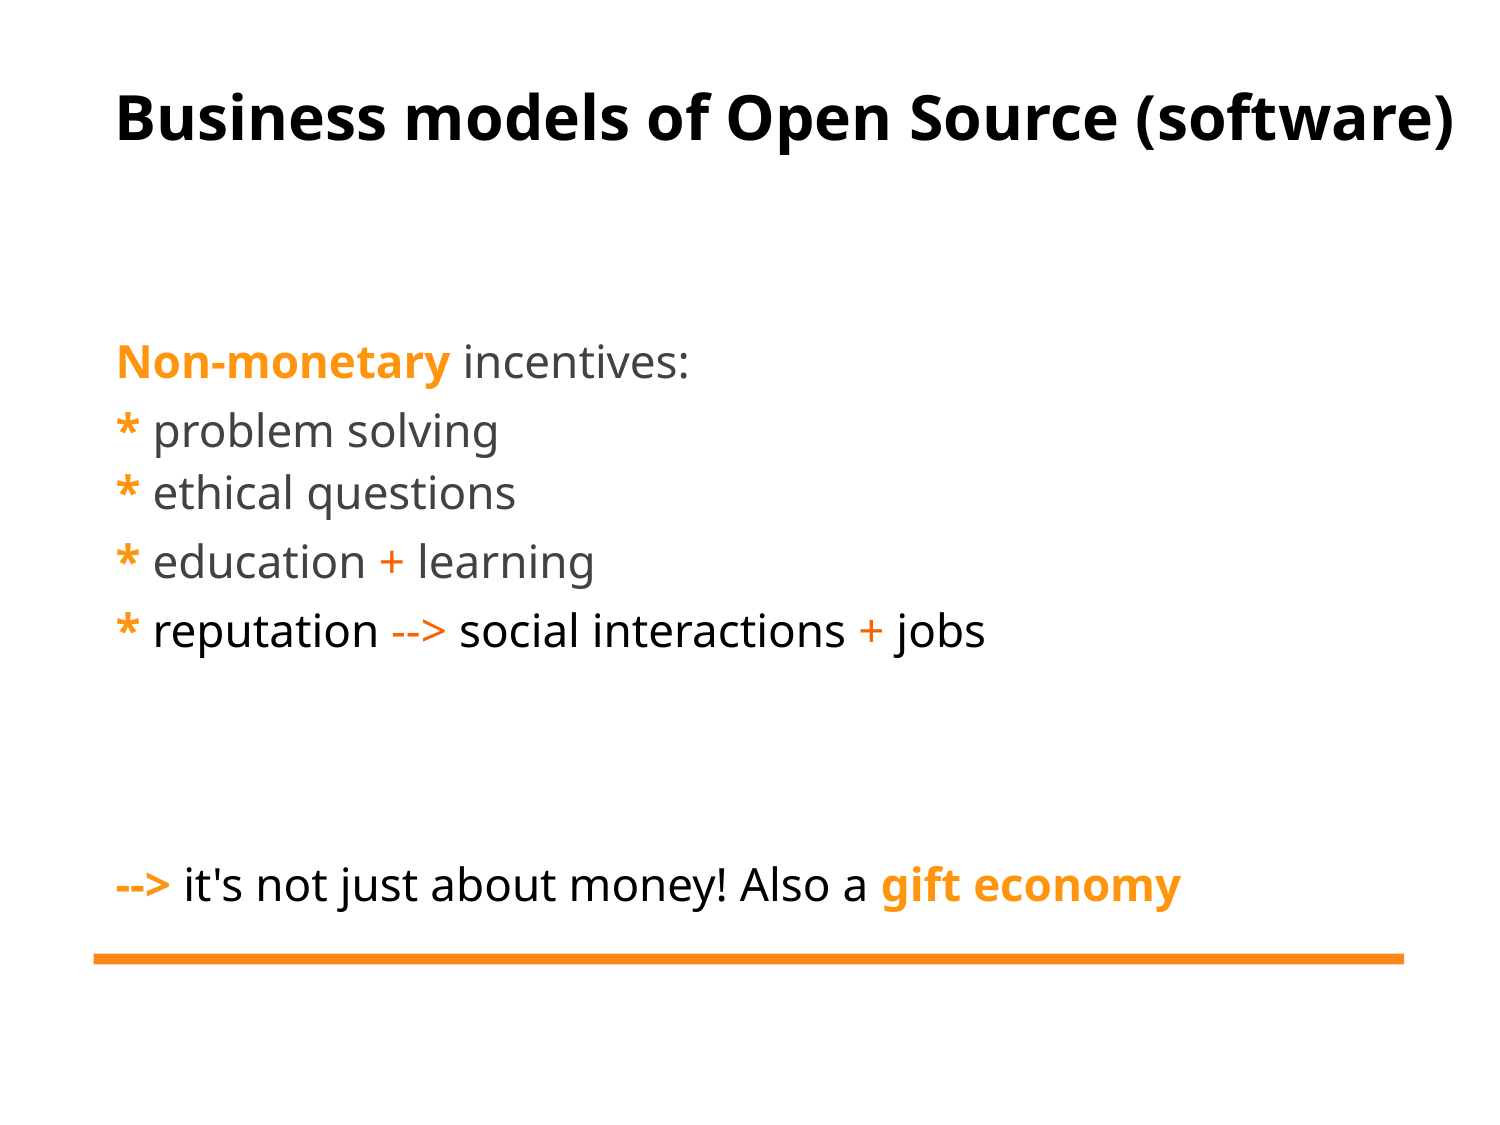

# Business models of Open Source (software)
Non-monetary incentives:
* problem solving
* ethical questions
* education + learning
* reputation --> social interactions + jobs
--> it's not just about money! Also a gift economy